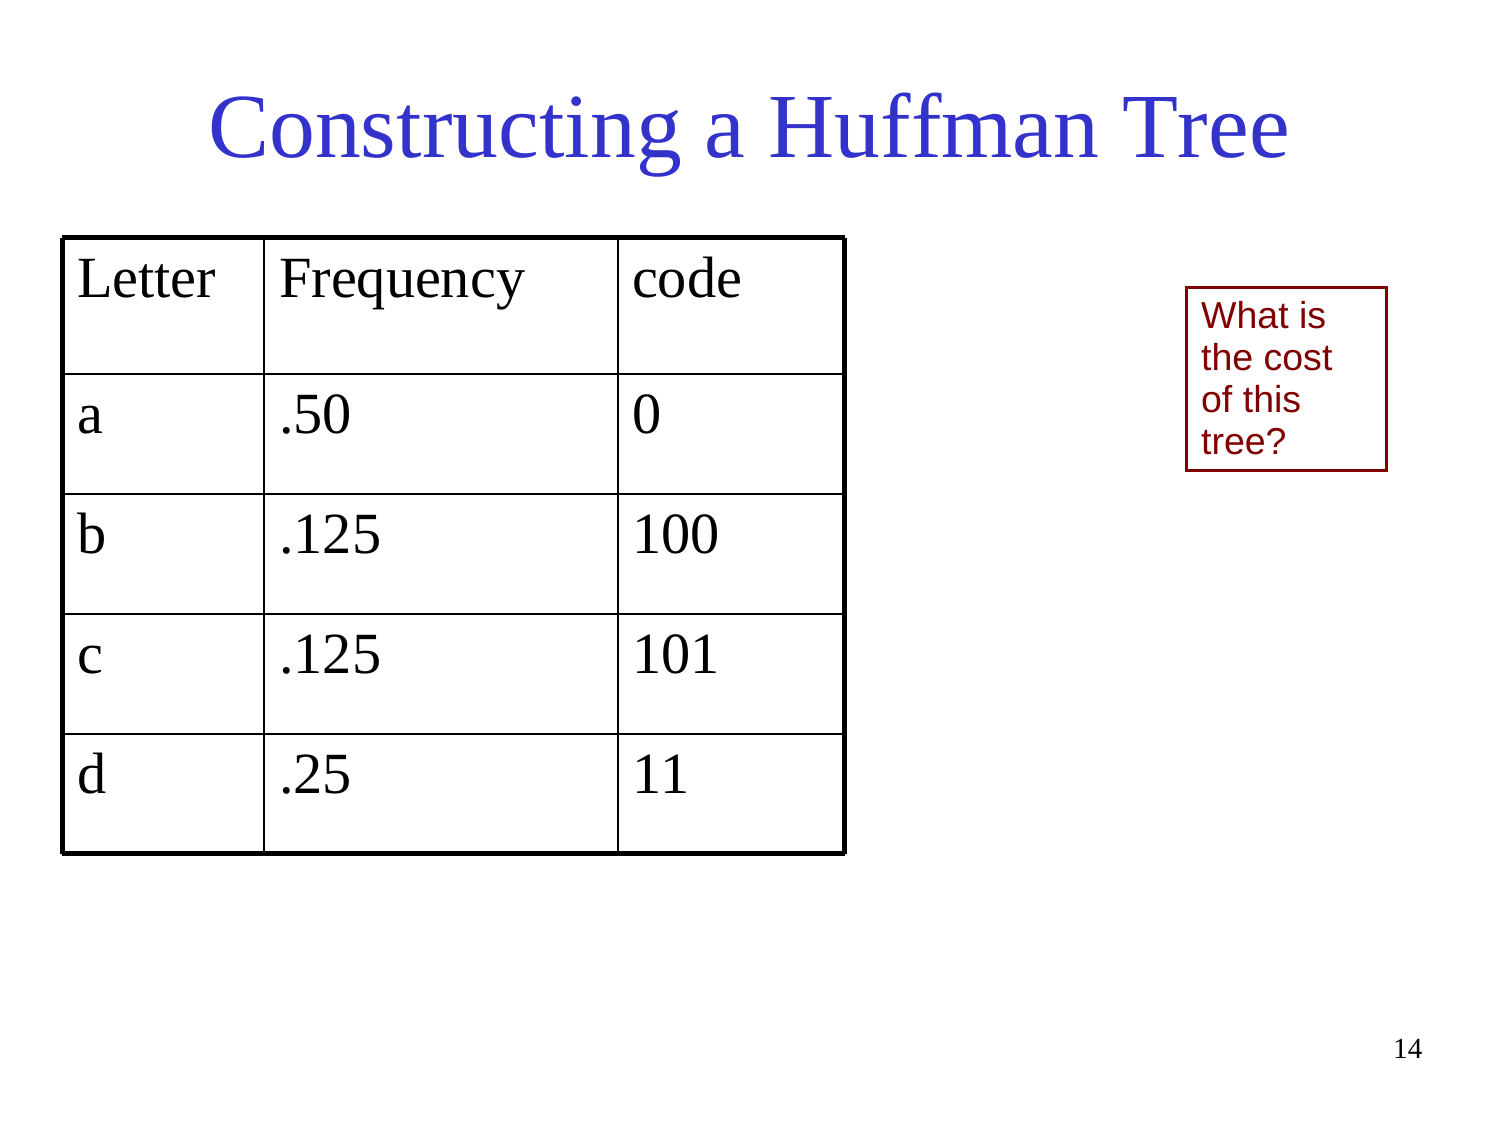

# Constructing a Huffman Tree
Letter
Frequency
code
a
.50
0
b
.125
100
c
.125
101
d
.25
11
What is the cost of this tree?
14